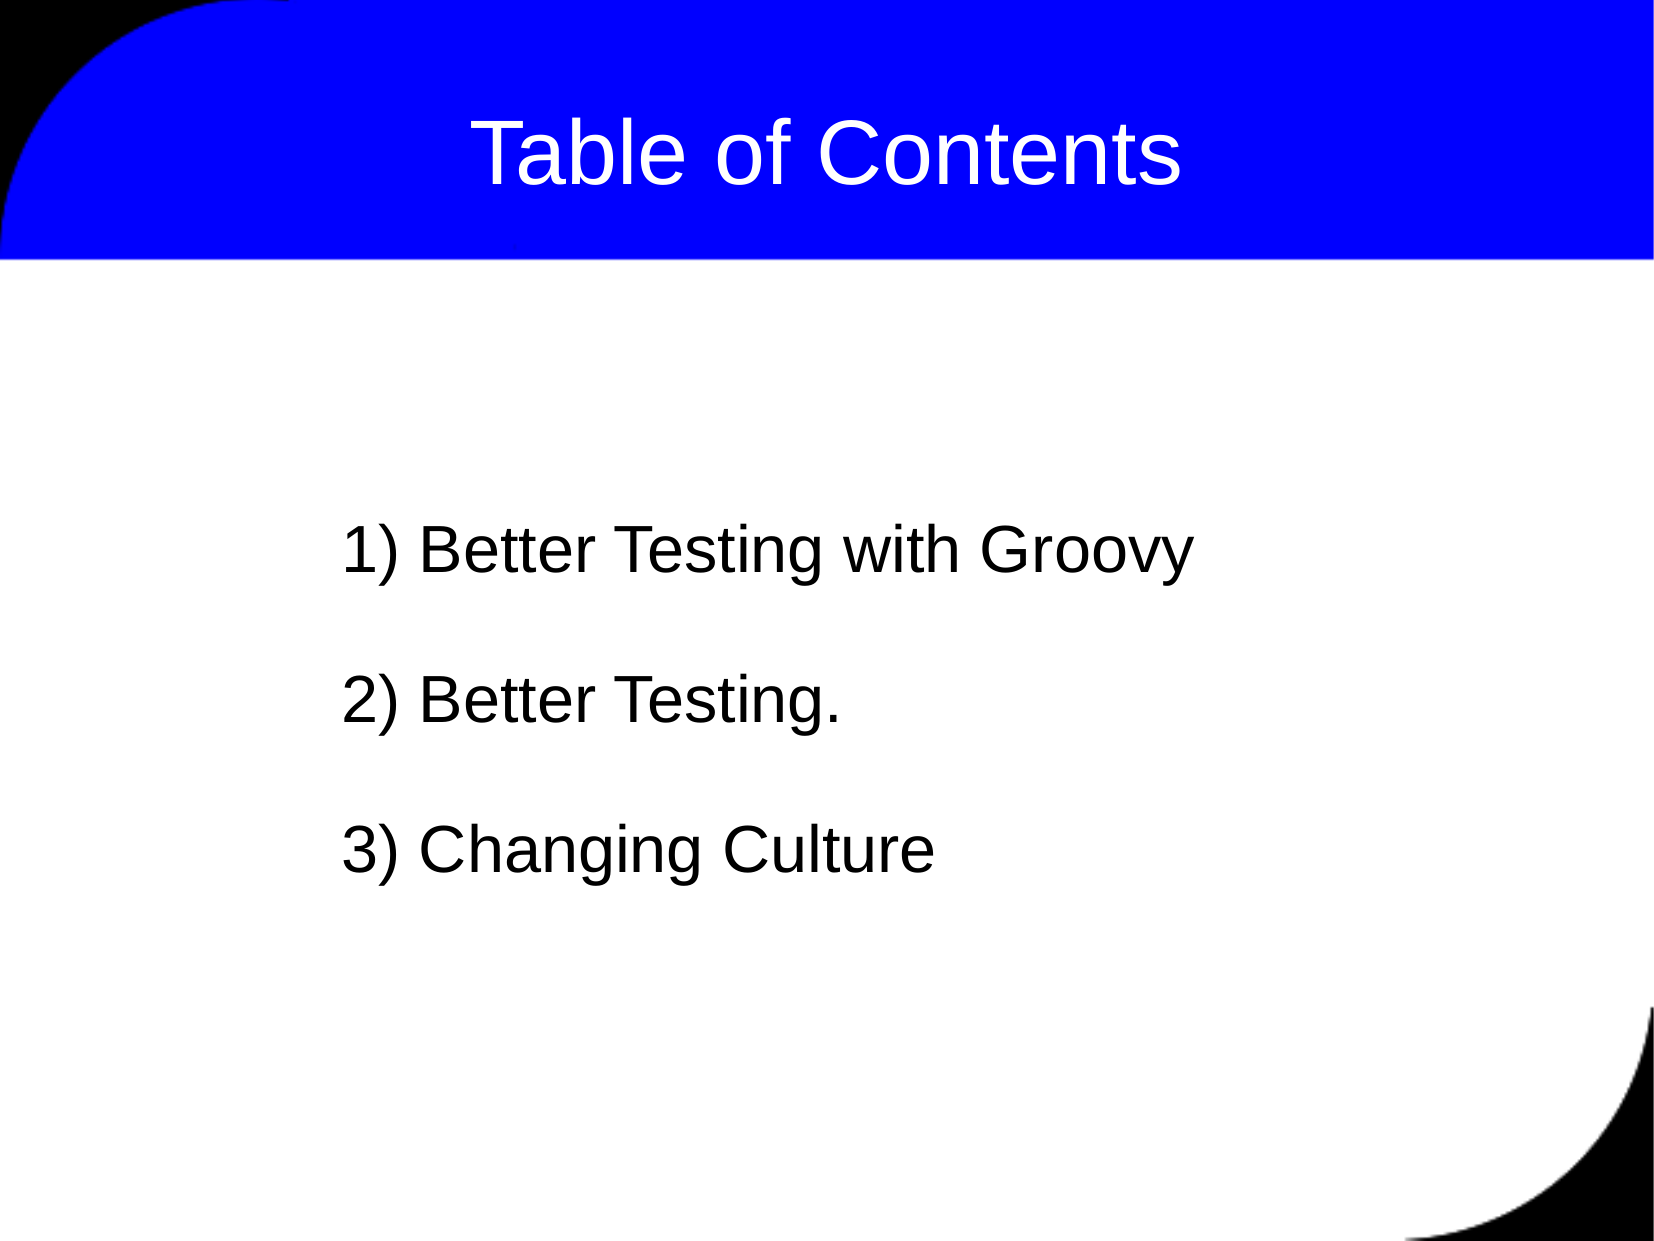

# Table of Contents
 Better Testing with Groovy
 Better Testing.
 Changing Culture